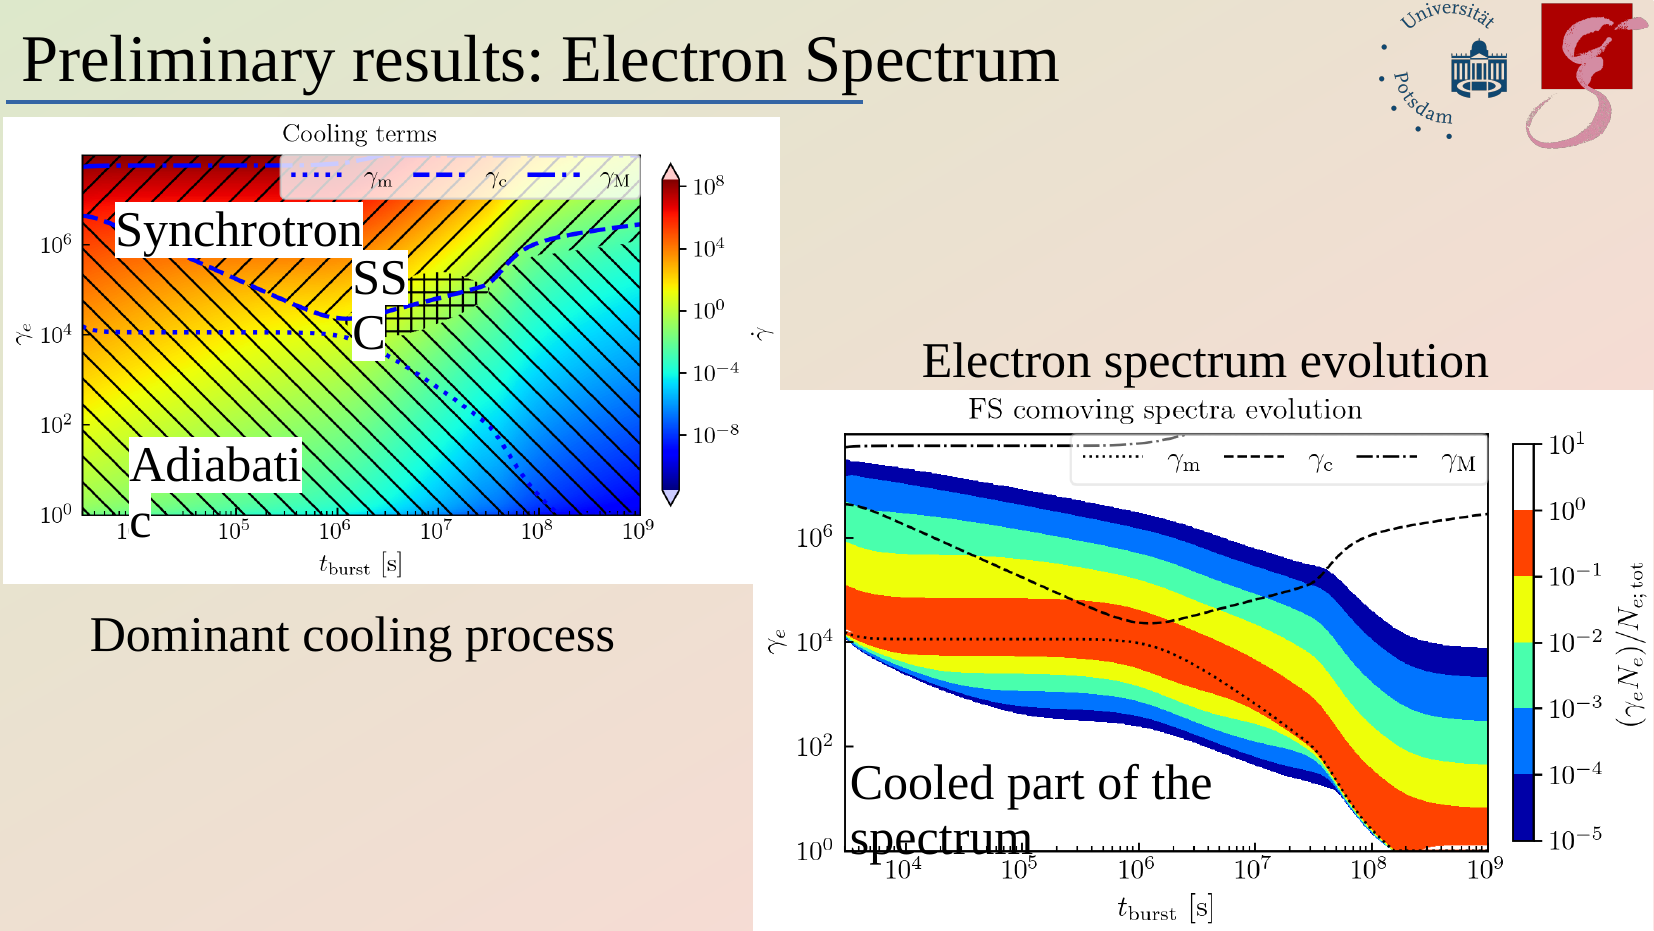

# Preliminary results: Electron Spectrum
Synchrotron
SSC
Electron spectrum evolution
Adiabatic
Dominant cooling process
Cooled part of the spectrum